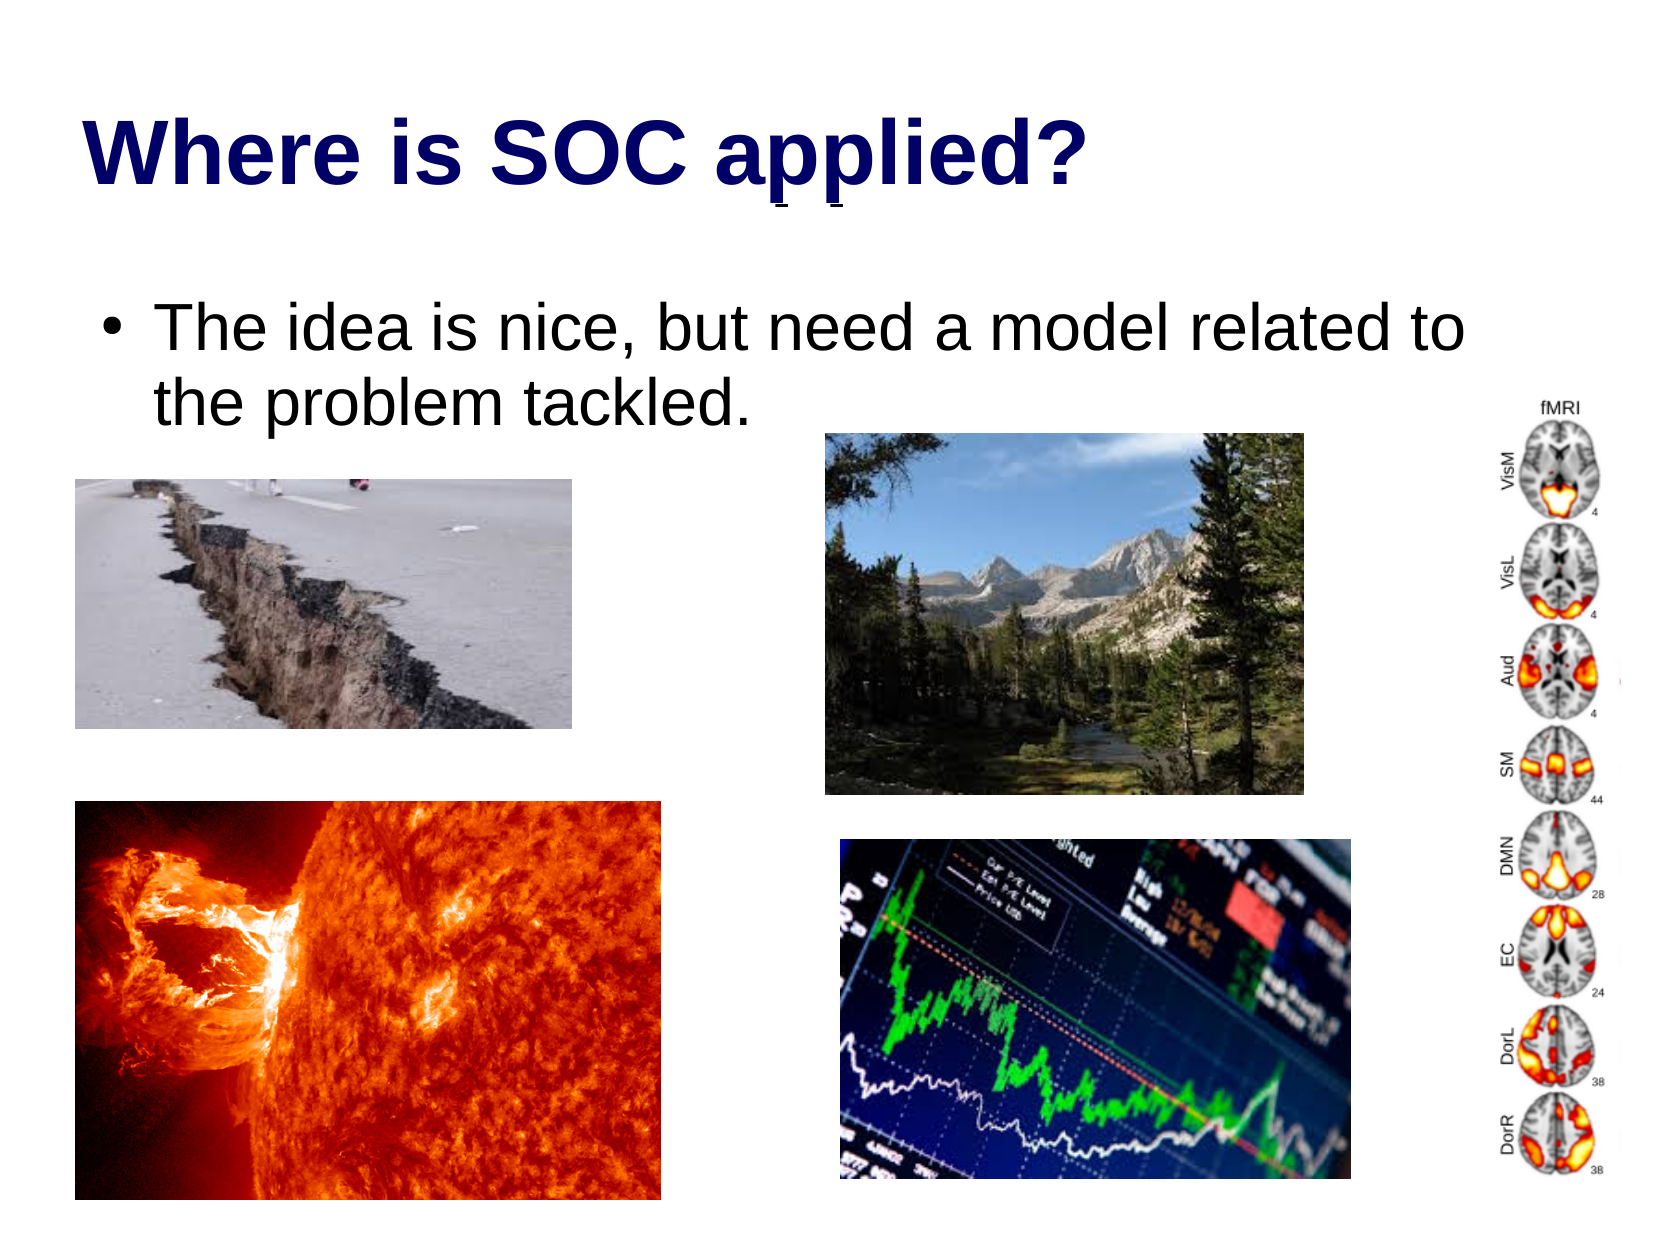

# Where is SOC applied?
The idea is nice, but need a model related to the problem tackled.